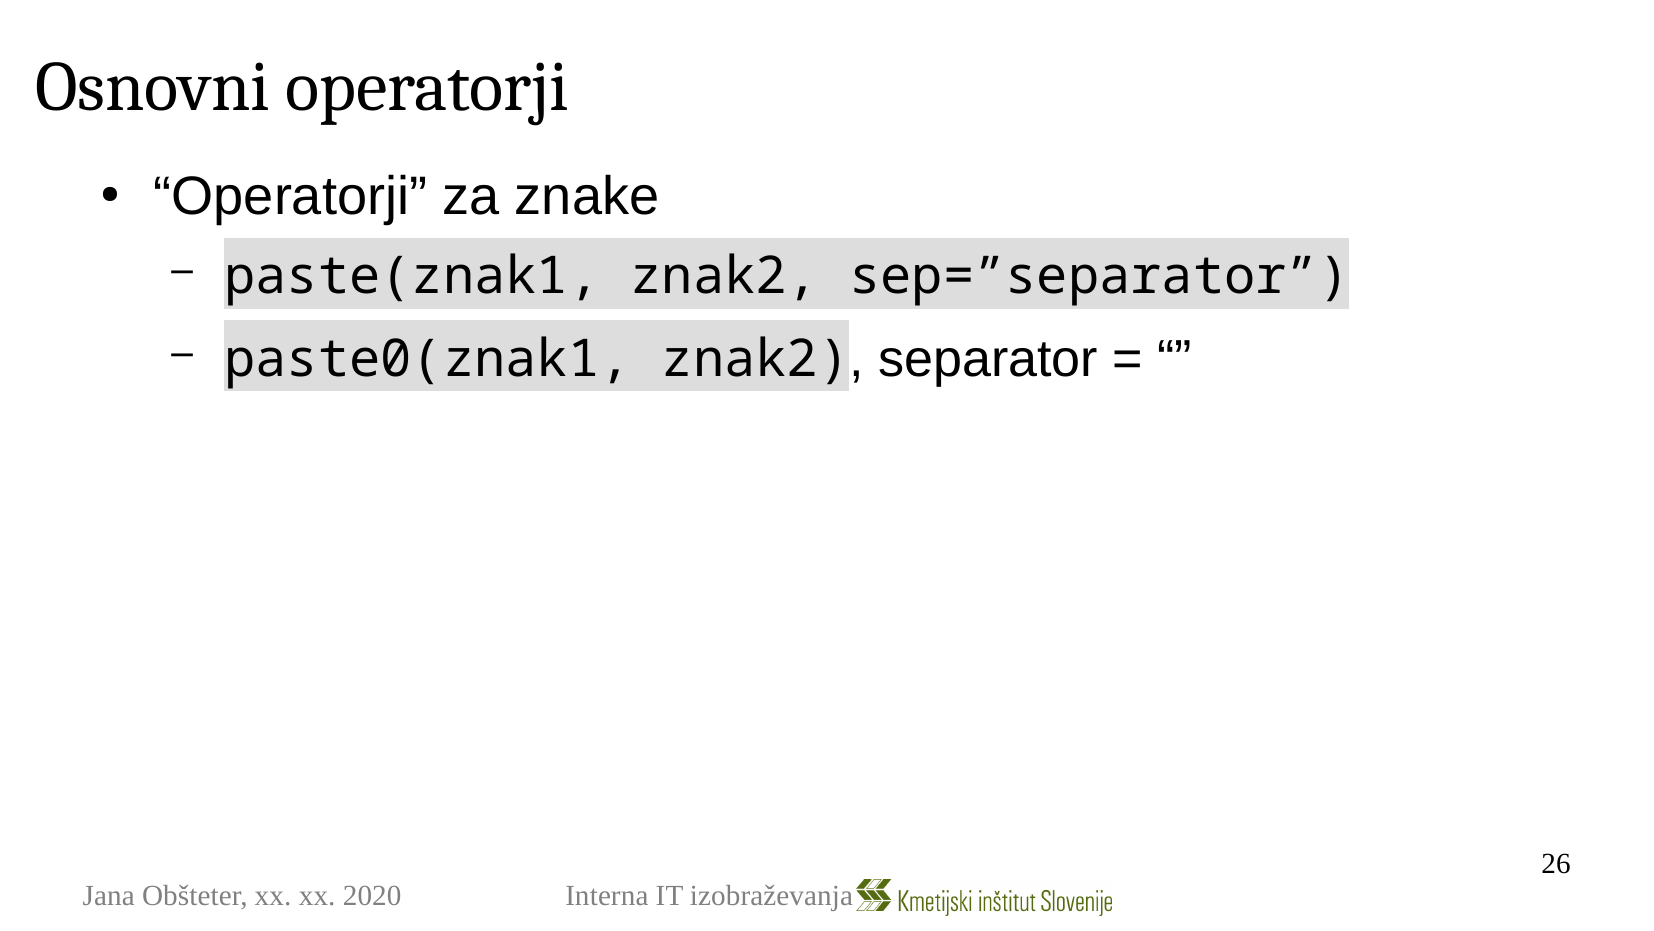

# Osnovni operatorji
“Operatorji” za znake
paste(znak1, znak2, sep=”separator”)
paste0(znak1, znak2), separator = “”
26